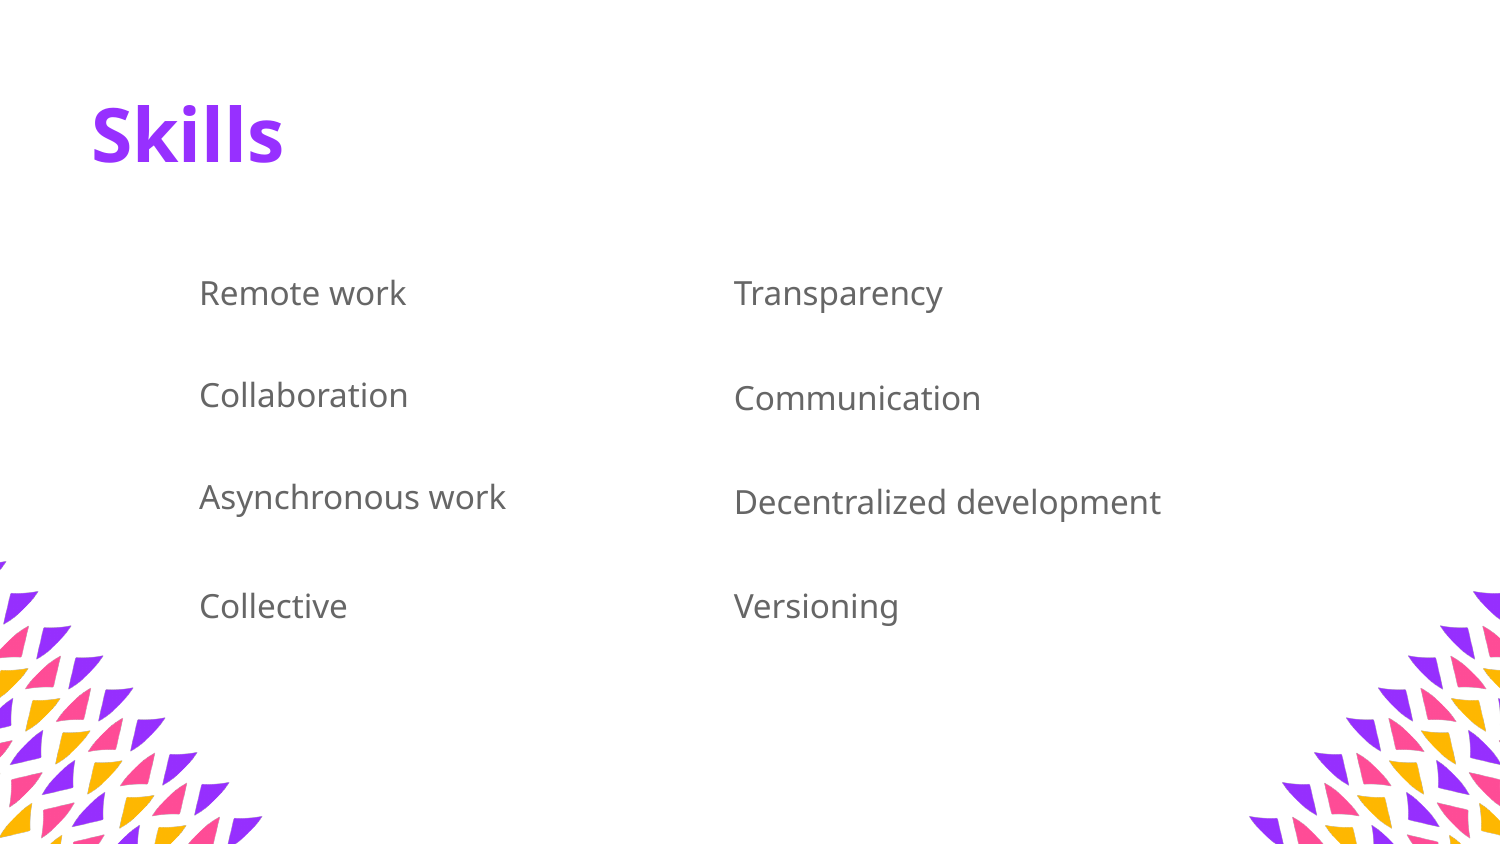

# Skills
Remote work
Transparency
Collaboration
Communication
Asynchronous work
Decentralized development
Collective
Versioning